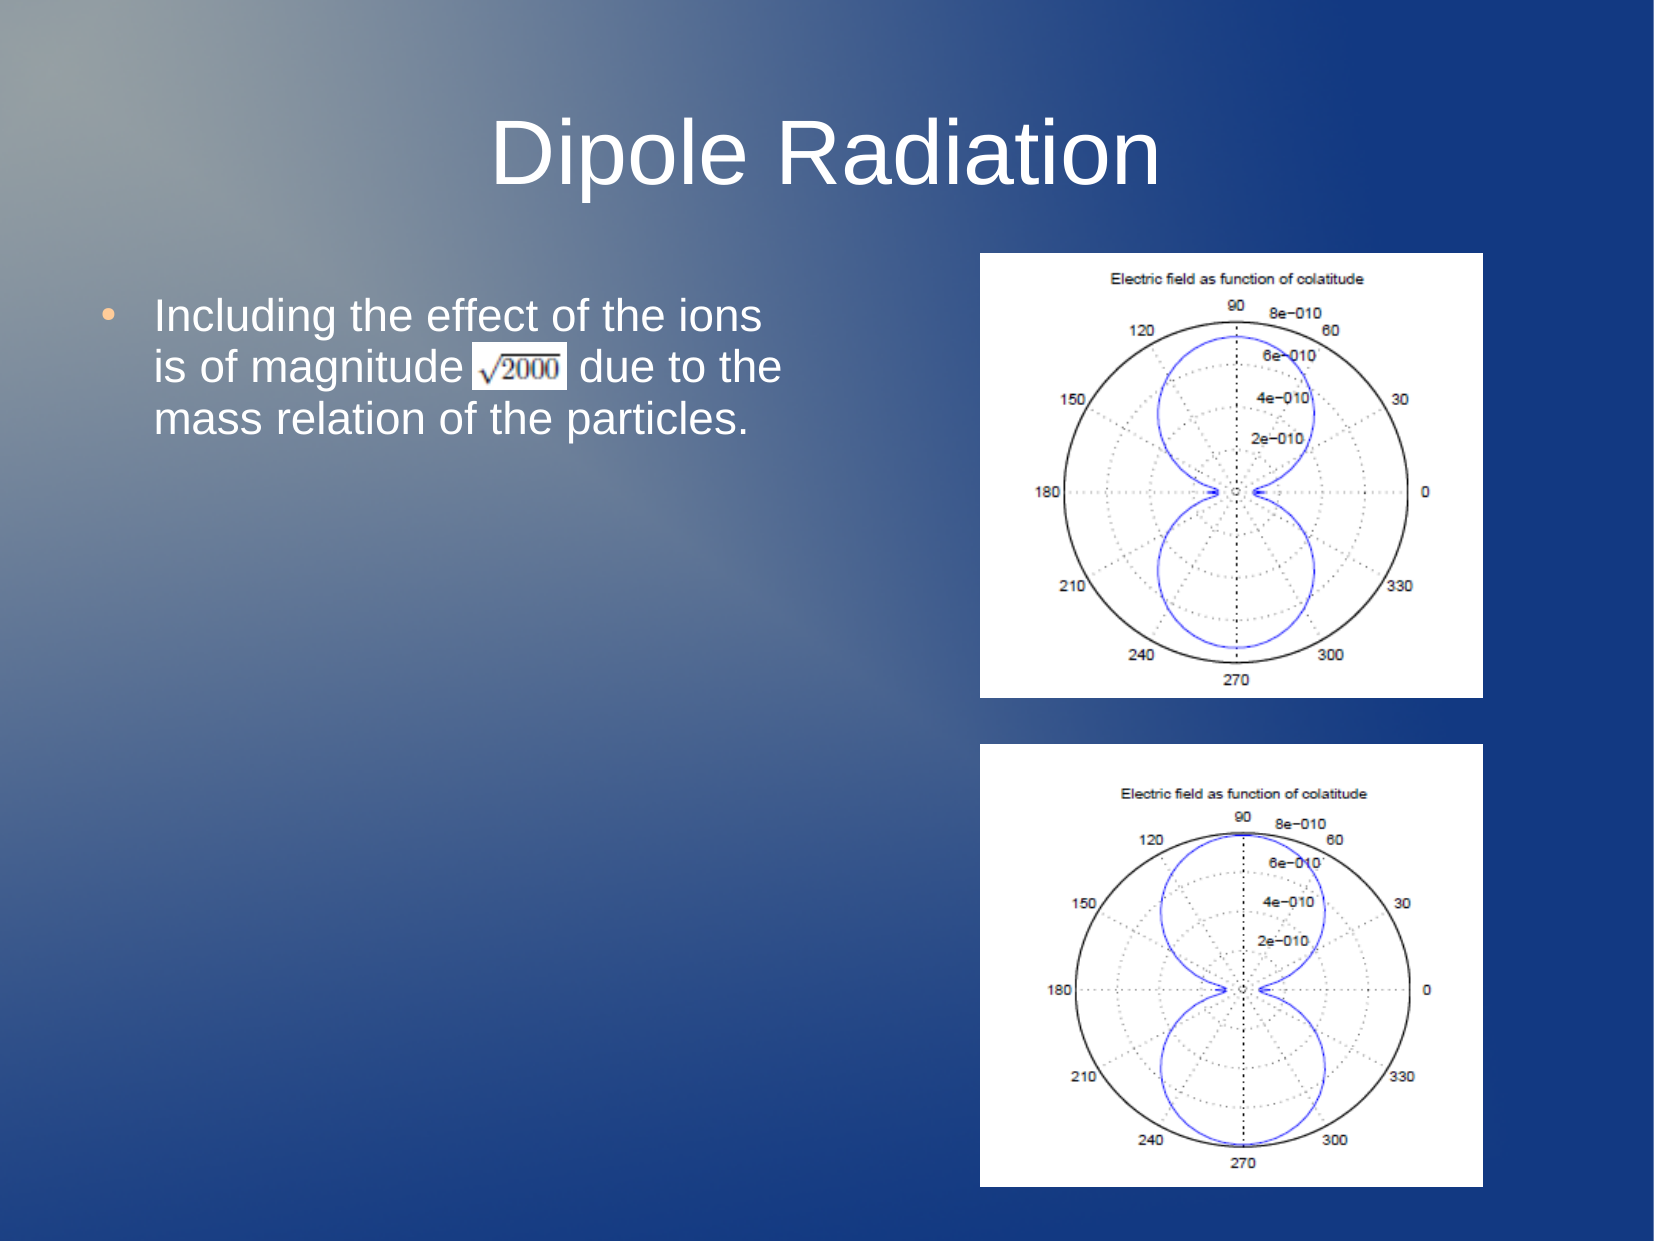

# Dipole Radiation
Including the effect of the ions is of magnitude due to the mass relation of the particles.